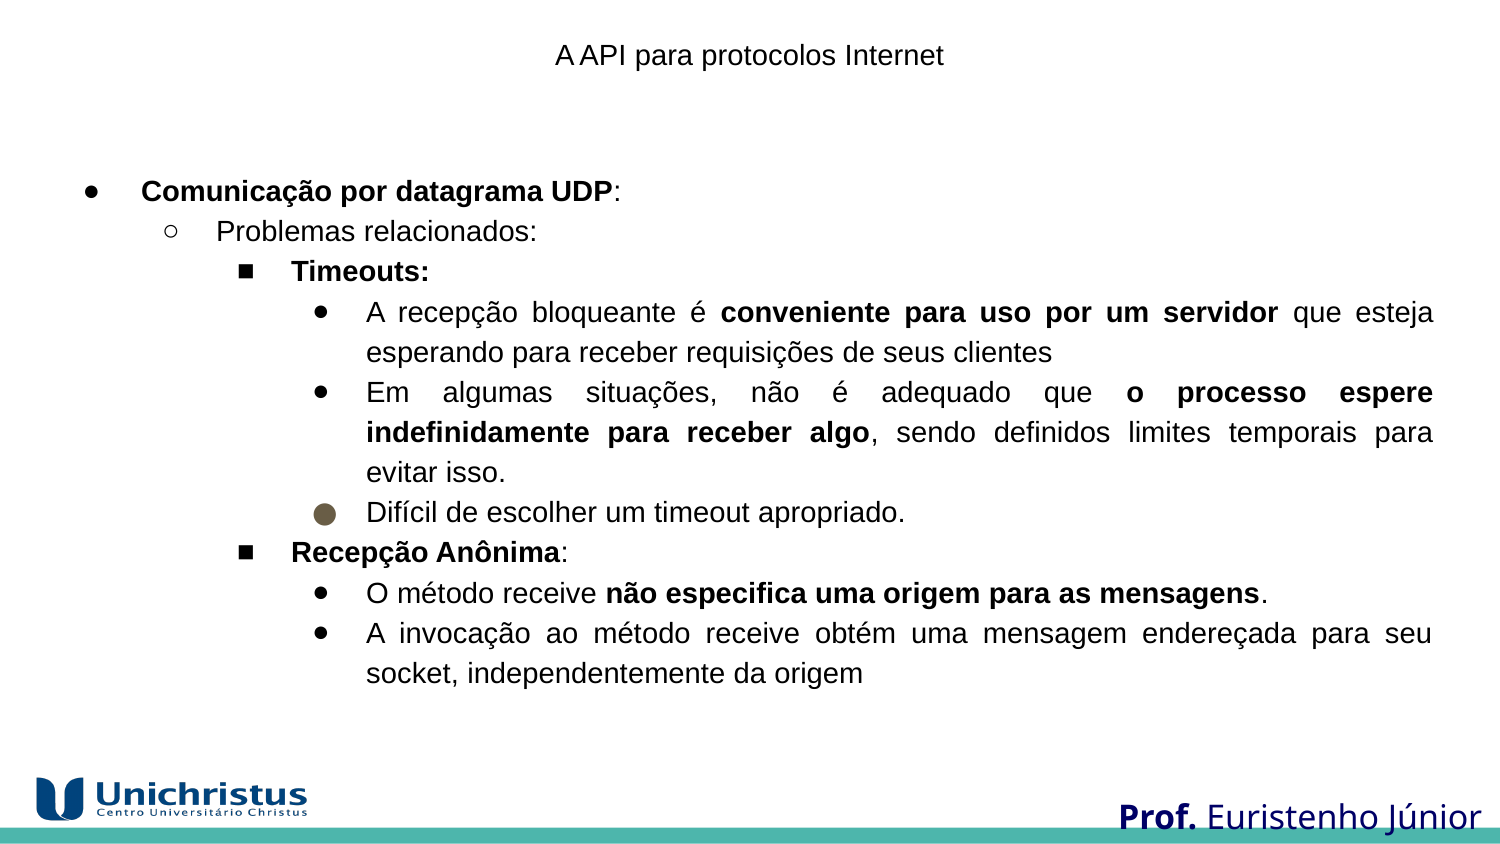

# A API para protocolos Internet
Comunicação por datagrama UDP:
Problemas relacionados:
Timeouts:
A recepção bloqueante é conveniente para uso por um servidor que esteja esperando para receber requisições de seus clientes
Em algumas situações, não é adequado que o processo espere indefinidamente para receber algo, sendo definidos limites temporais para evitar isso.
Difícil de escolher um timeout apropriado.
Recepção Anônima:
O método receive não especifica uma origem para as mensagens.
A invocação ao método receive obtém uma mensagem endereçada para seu socket, independentemente da origem